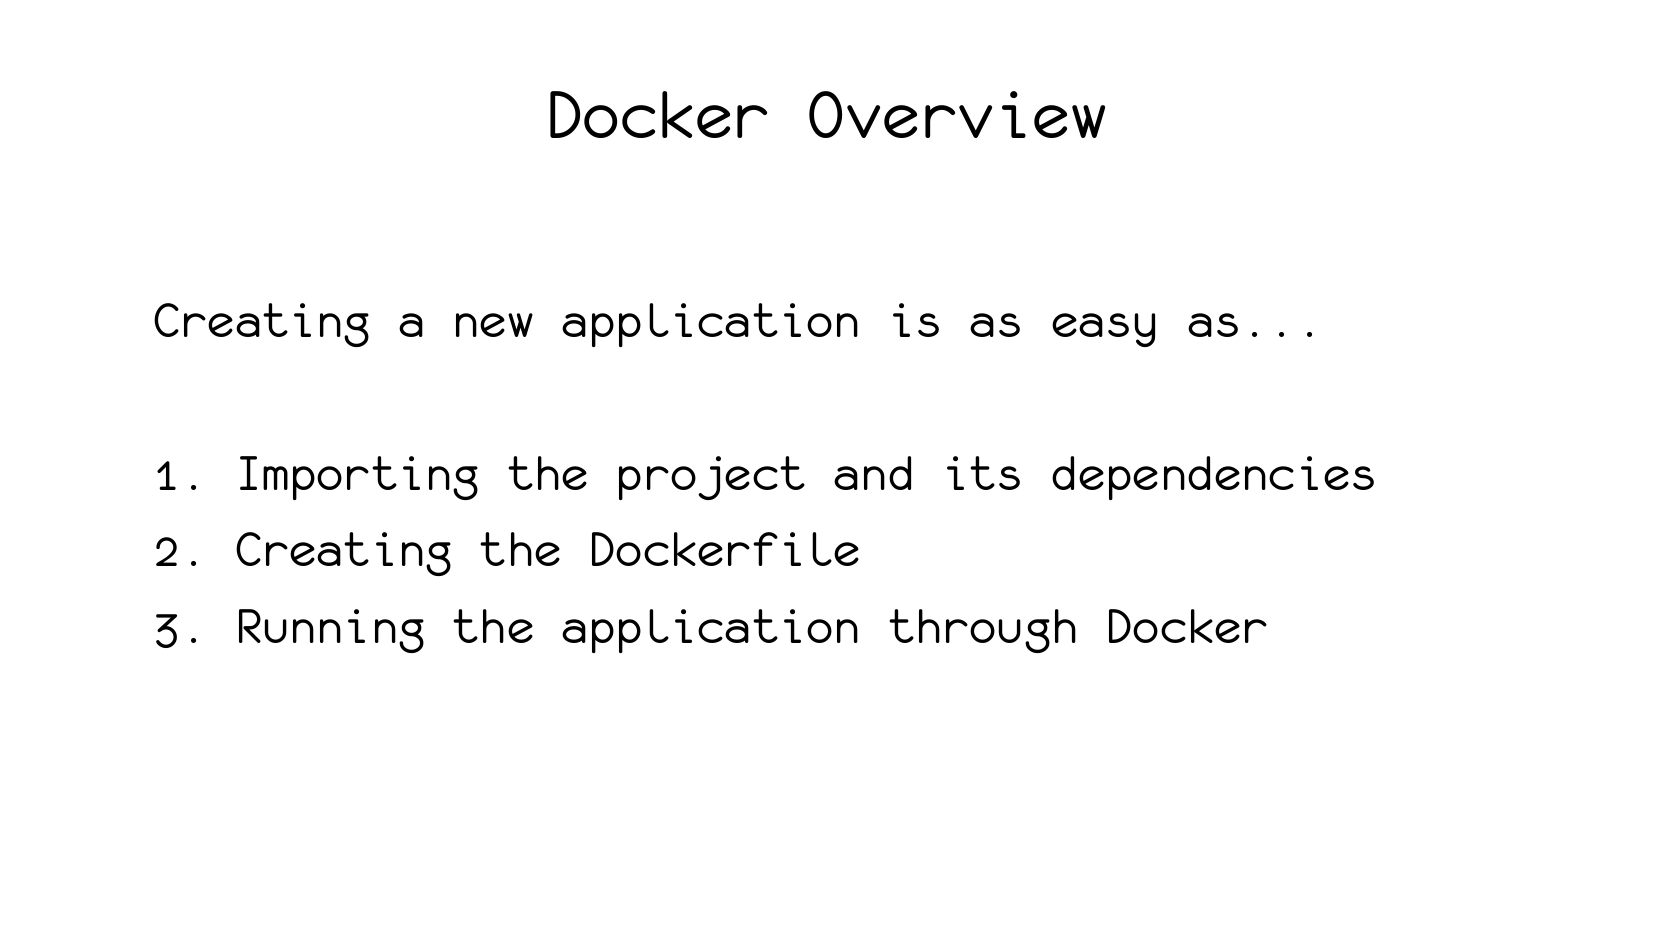

# Docker Overview
Creating a new application is as easy as...
1. Importing the project and its dependencies
2. Creating the Dockerfile
3. Running the application through Docker